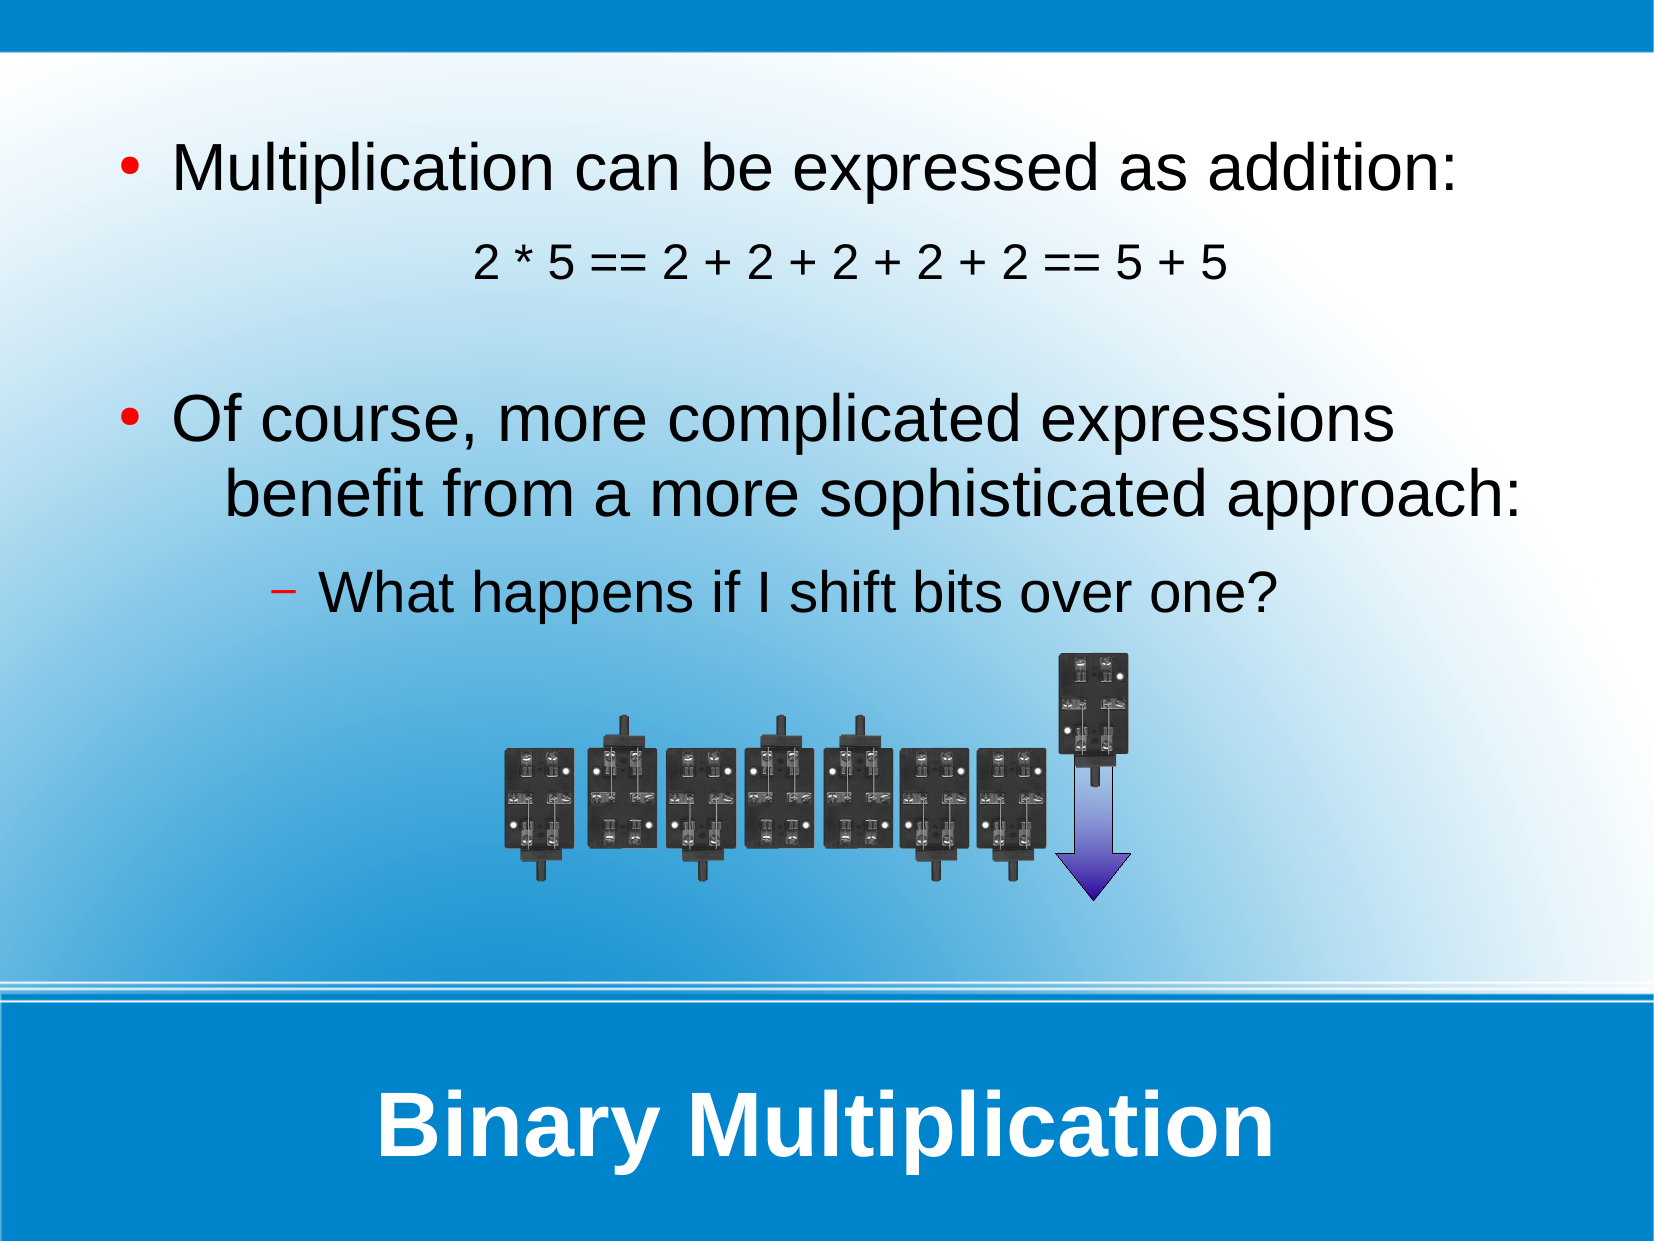

Multiplication can be expressed as addition:
2 * 5 == 2 + 2 + 2 + 2 + 2 == 5 + 5
Of course, more complicated expressions benefit from a more sophisticated approach:
What happens if I shift bits over one?
# Binary Multiplication